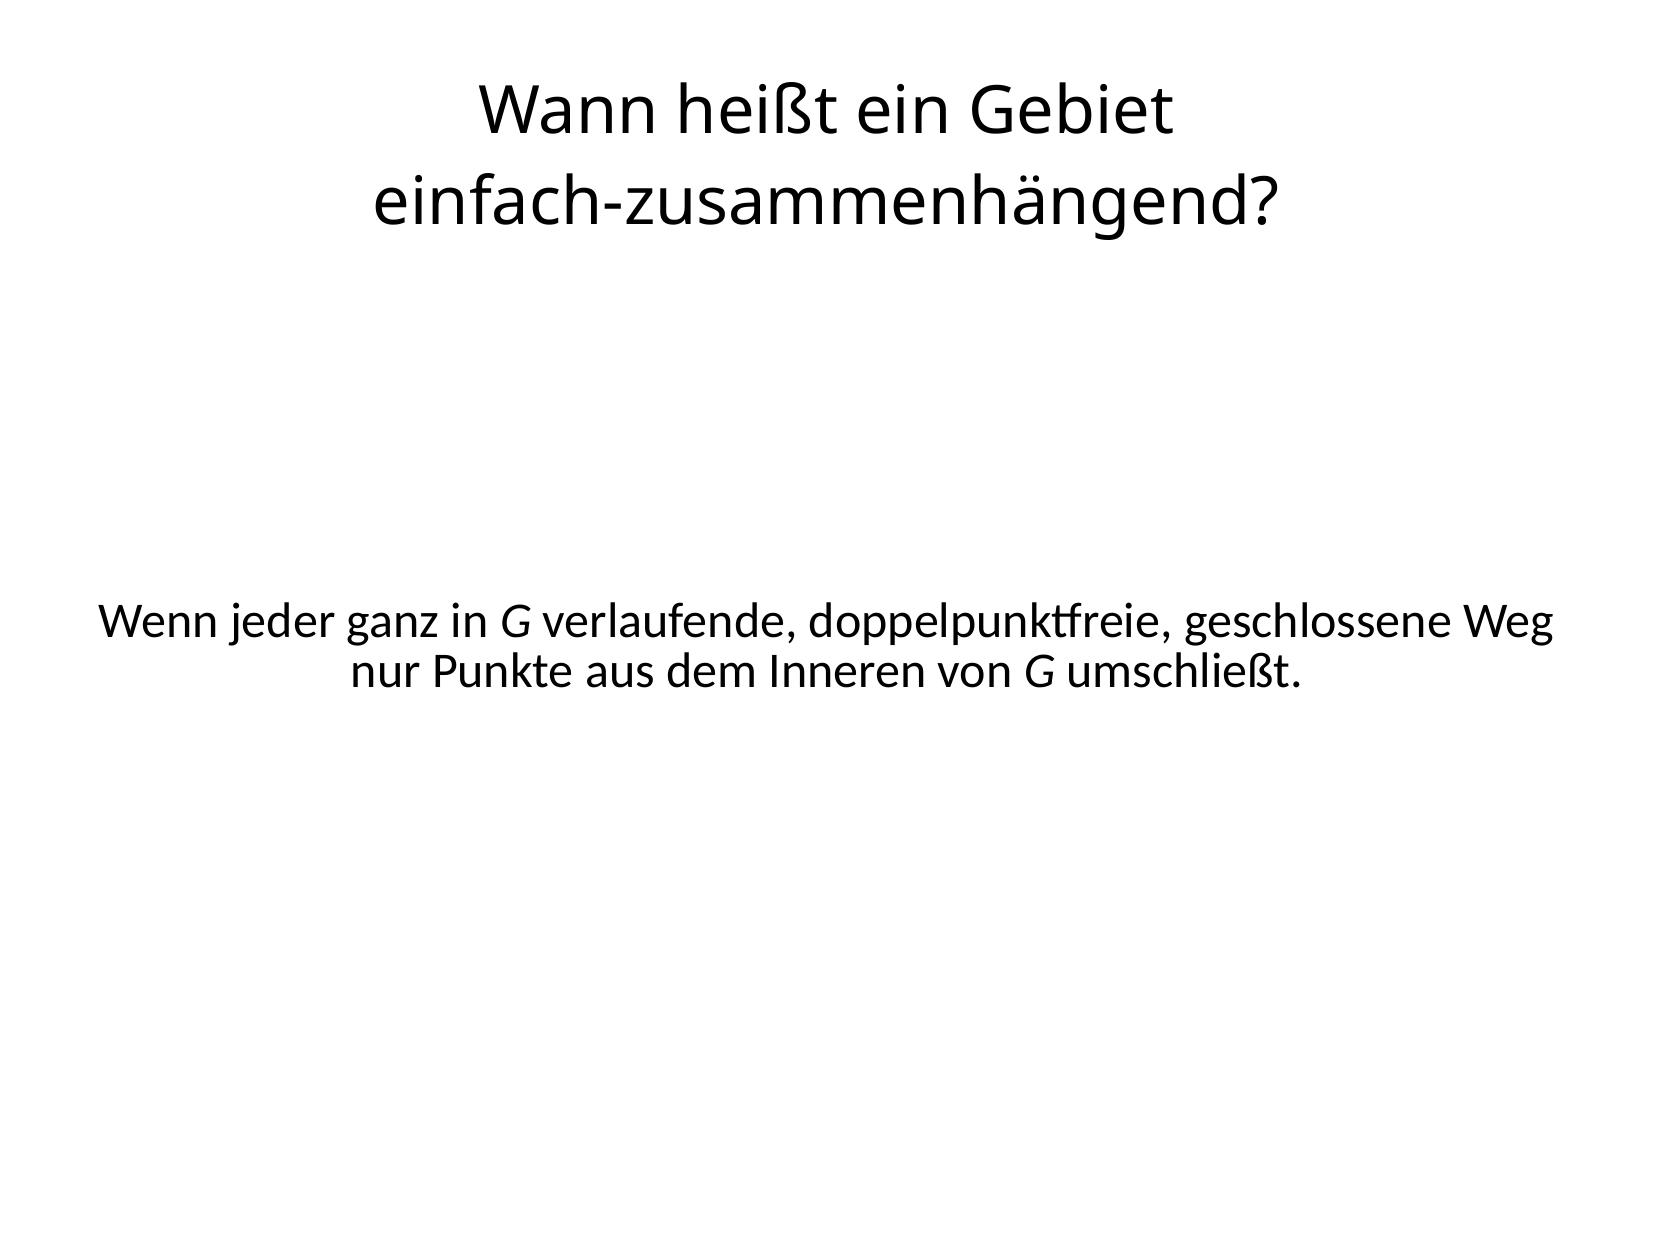

# Wann heißt ein Gebiet einfach‑zusammenhängend?
Wenn jeder ganz in G verlaufende, doppelpunktfreie, geschlossene Weg nur Punkte aus dem Inneren von G umschließt.